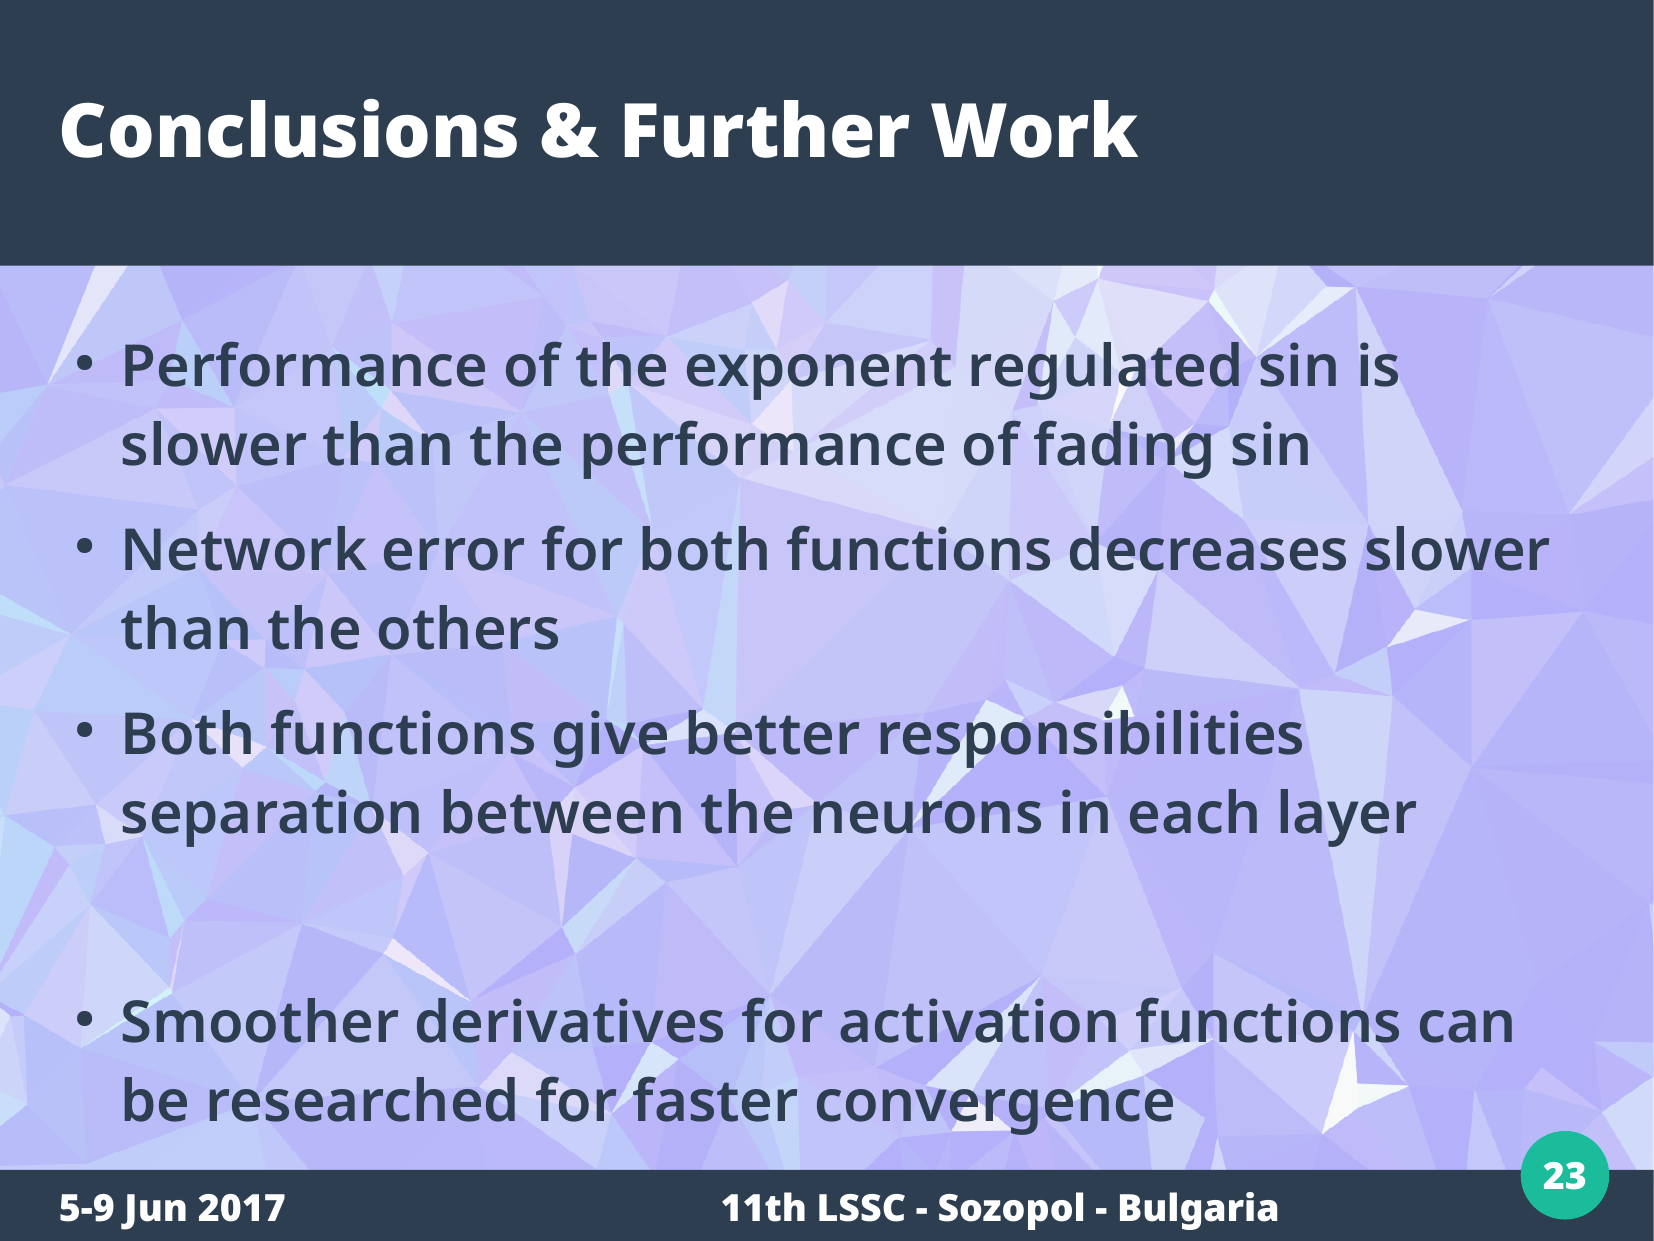

# Conclusions & Further Work
Performance of the exponent regulated sin is slower than the performance of fading sin
Network error for both functions decreases slower than the others
Both functions give better responsibilities separation between the neurons in each layer
Smoother derivatives for activation functions can be researched for faster convergence
23
5-9 Jun 2017
11th LSSC - Sozopol - Bulgaria